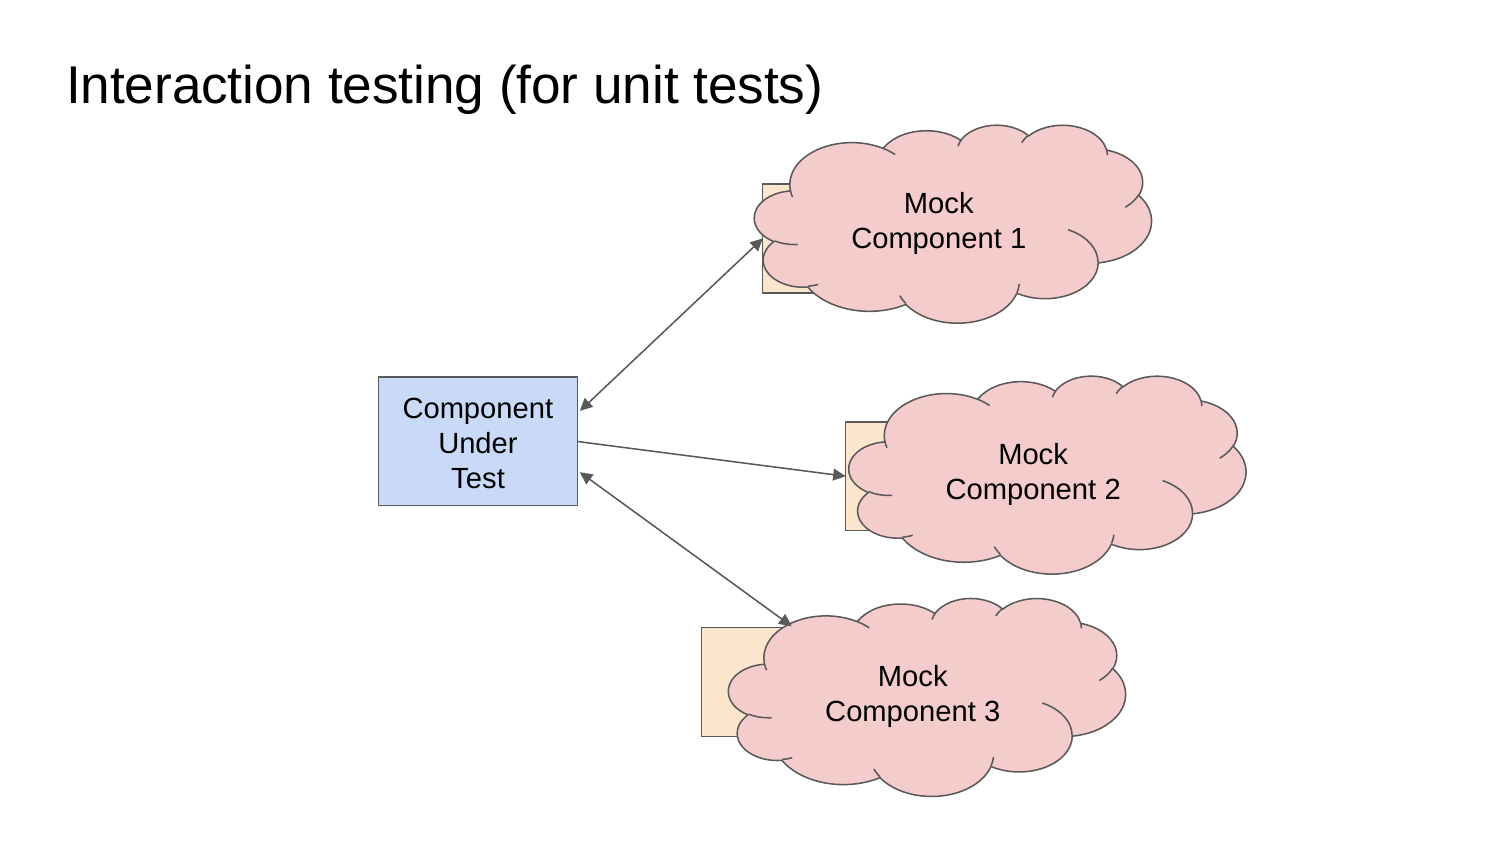

# Interaction testing (for unit tests)
Mock
Component 1
Mock
Component 2
Mock
Component 3
Component 1
Component 2
Component 3
Component
Under
Test